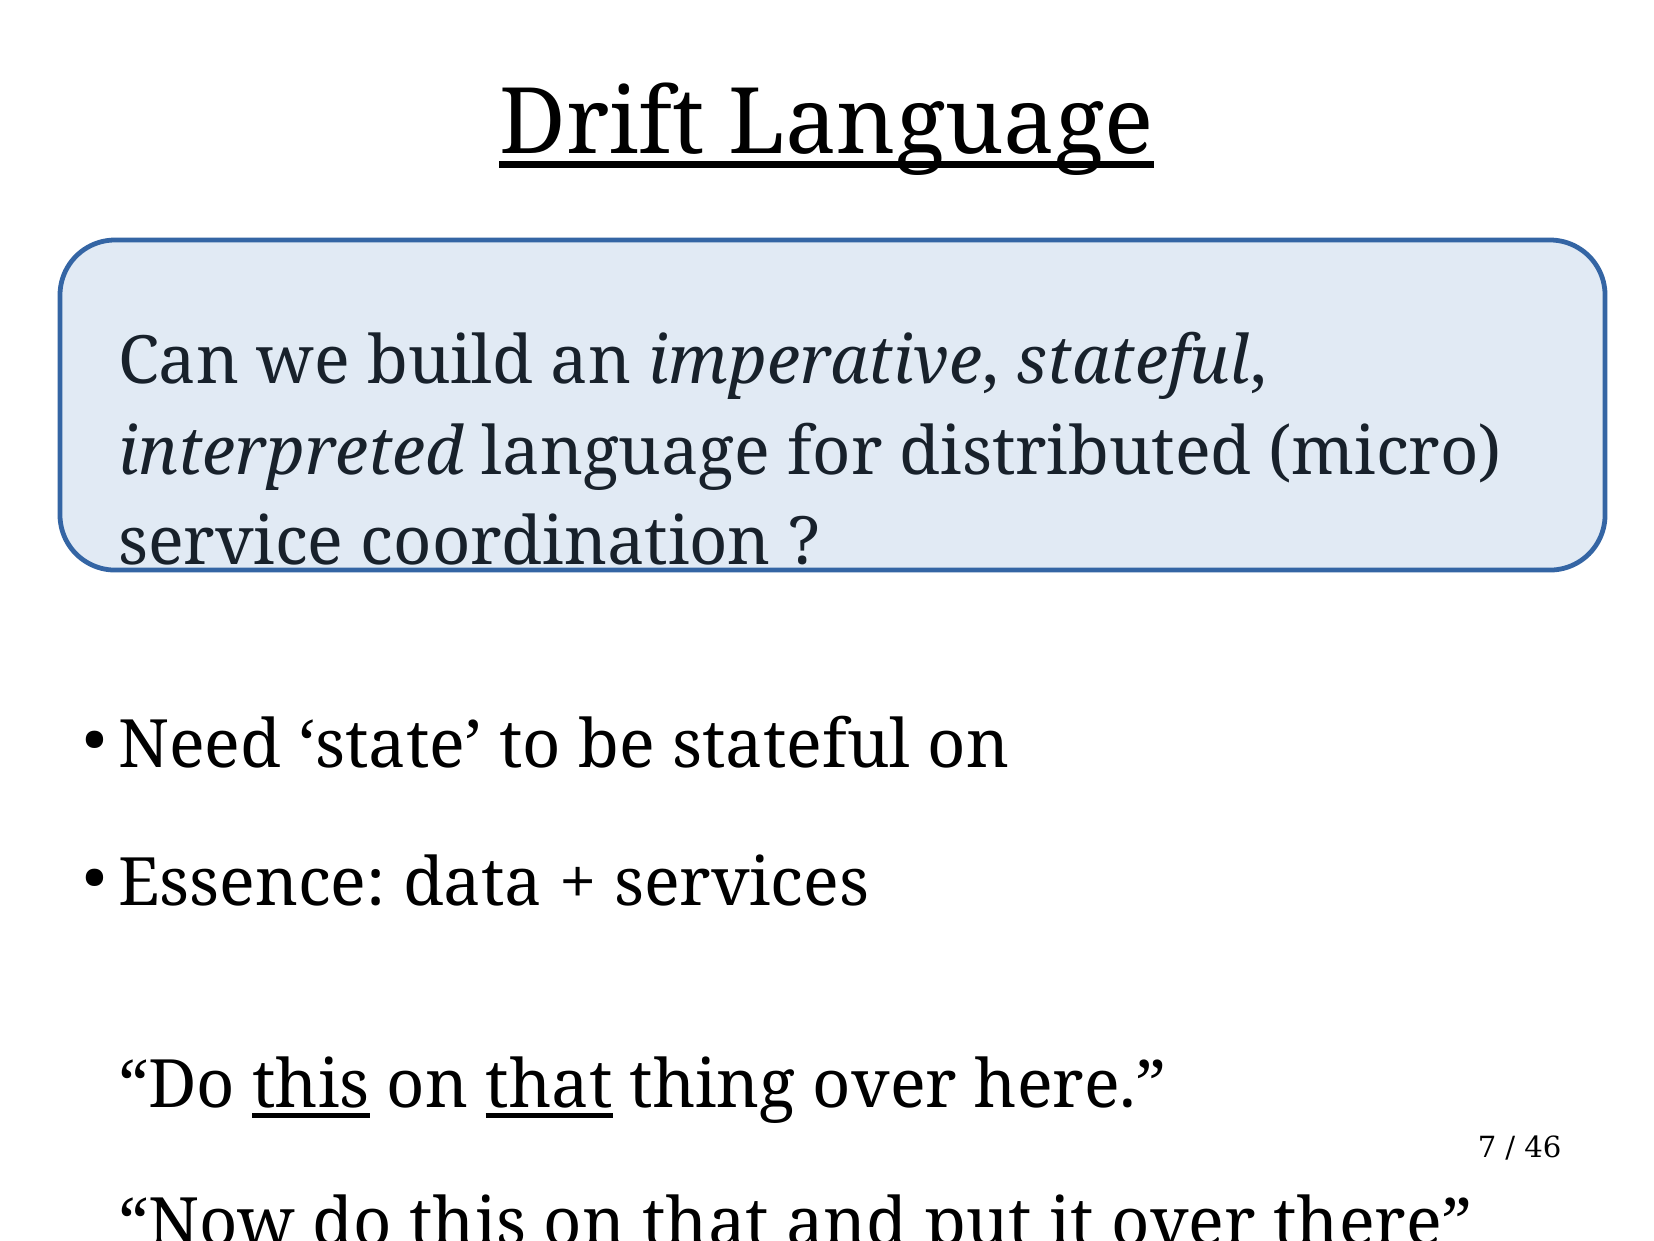

# Drift Language
Can we build an imperative, stateful, interpreted language for distributed (micro) service coordination ?
Need ‘state’ to be stateful on
Essence: data + services
“Do this on that thing over here.”
“Now do this on that and put it over there”
7